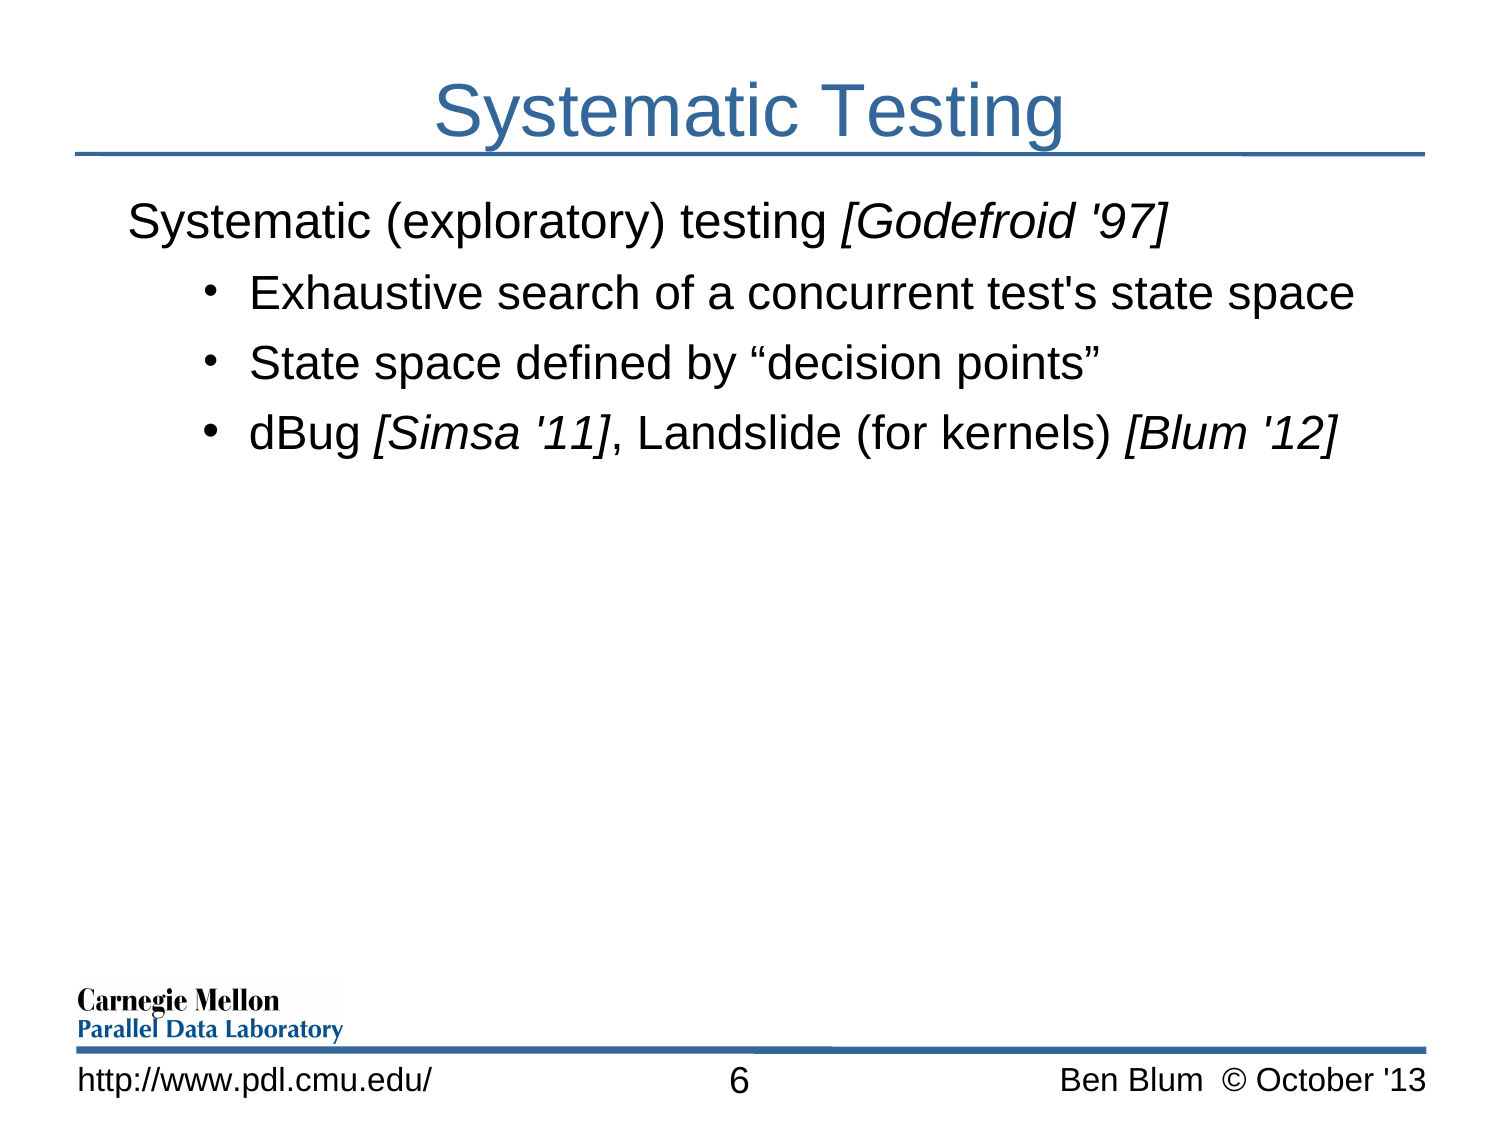

# Systematic Testing
Systematic (exploratory) testing [Godefroid '97]
Exhaustive search of a concurrent test's state space
State space defined by “decision points”
dBug [Simsa '11], Landslide (for kernels) [Blum '12]
6